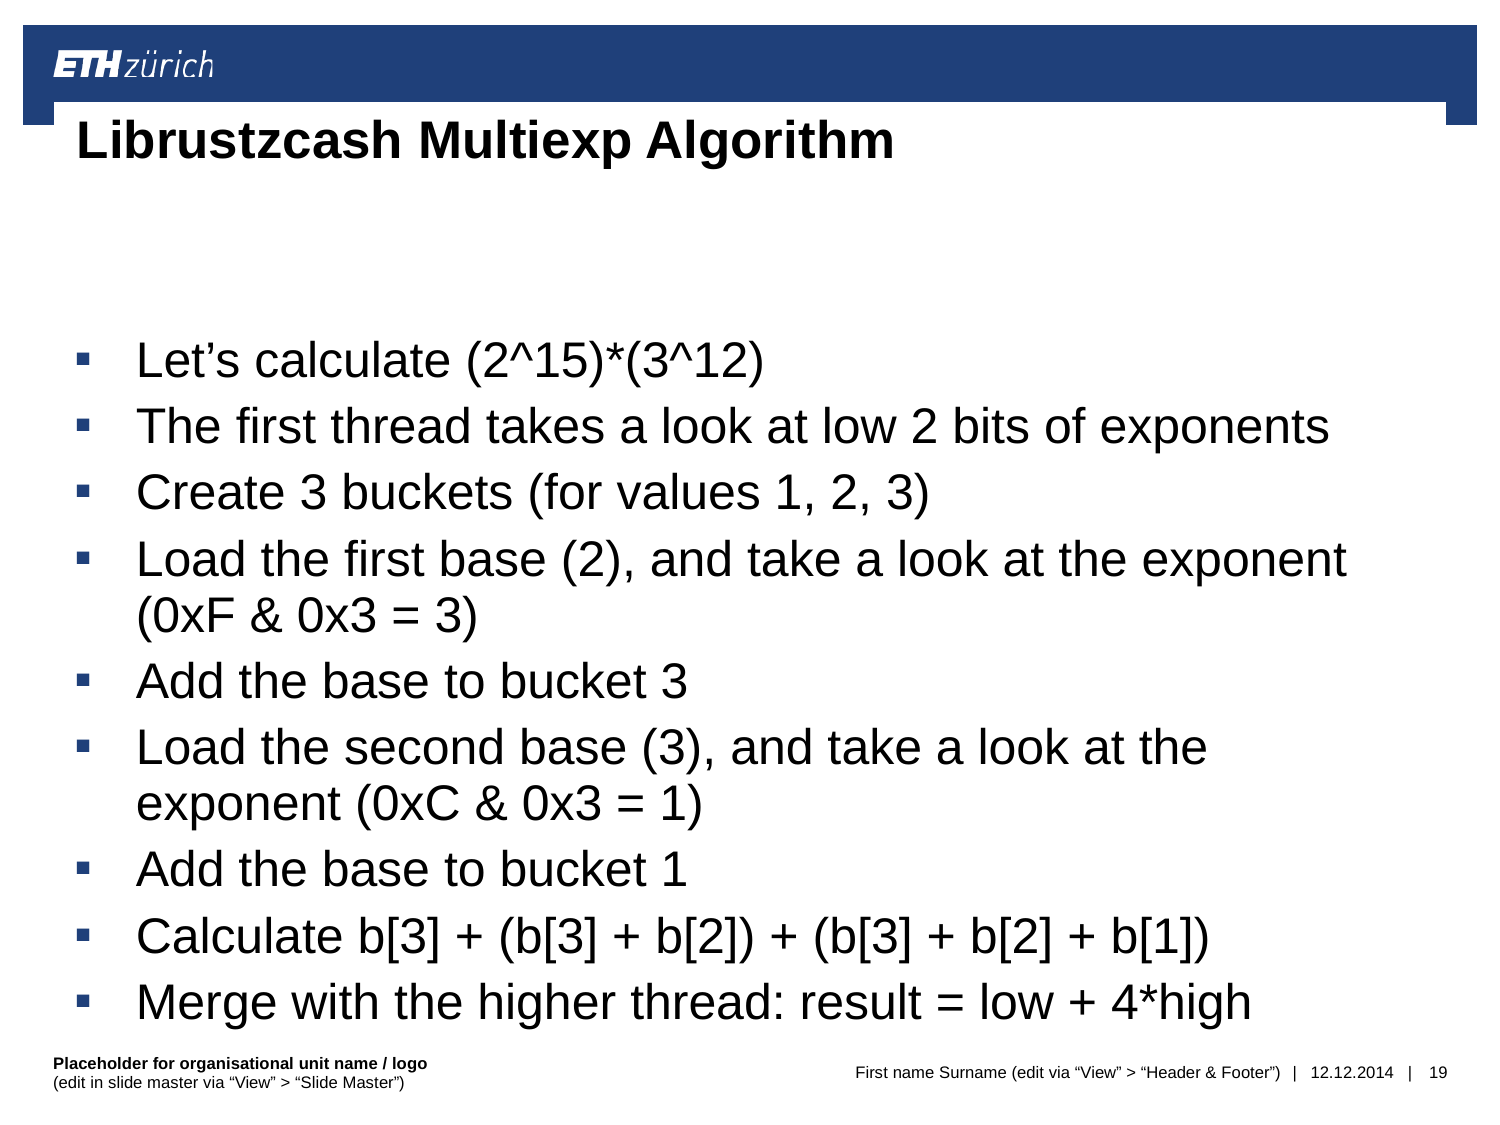

# Librustzcash Multiexp Algorithm
Let’s calculate (2^15)*(3^12)
The first thread takes a look at low 2 bits of exponents
Create 3 buckets (for values 1, 2, 3)
Load the first base (2), and take a look at the exponent (0xF & 0x3 = 3)
Add the base to bucket 3
Load the second base (3), and take a look at the exponent (0xC & 0x3 = 1)
Add the base to bucket 1
Calculate b[3] + (b[3] + b[2]) + (b[3] + b[2] + b[1])
Merge with the higher thread: result = low + 4*high
First name Surname (edit via “View” > “Header & Footer”)
12.12.2014
19